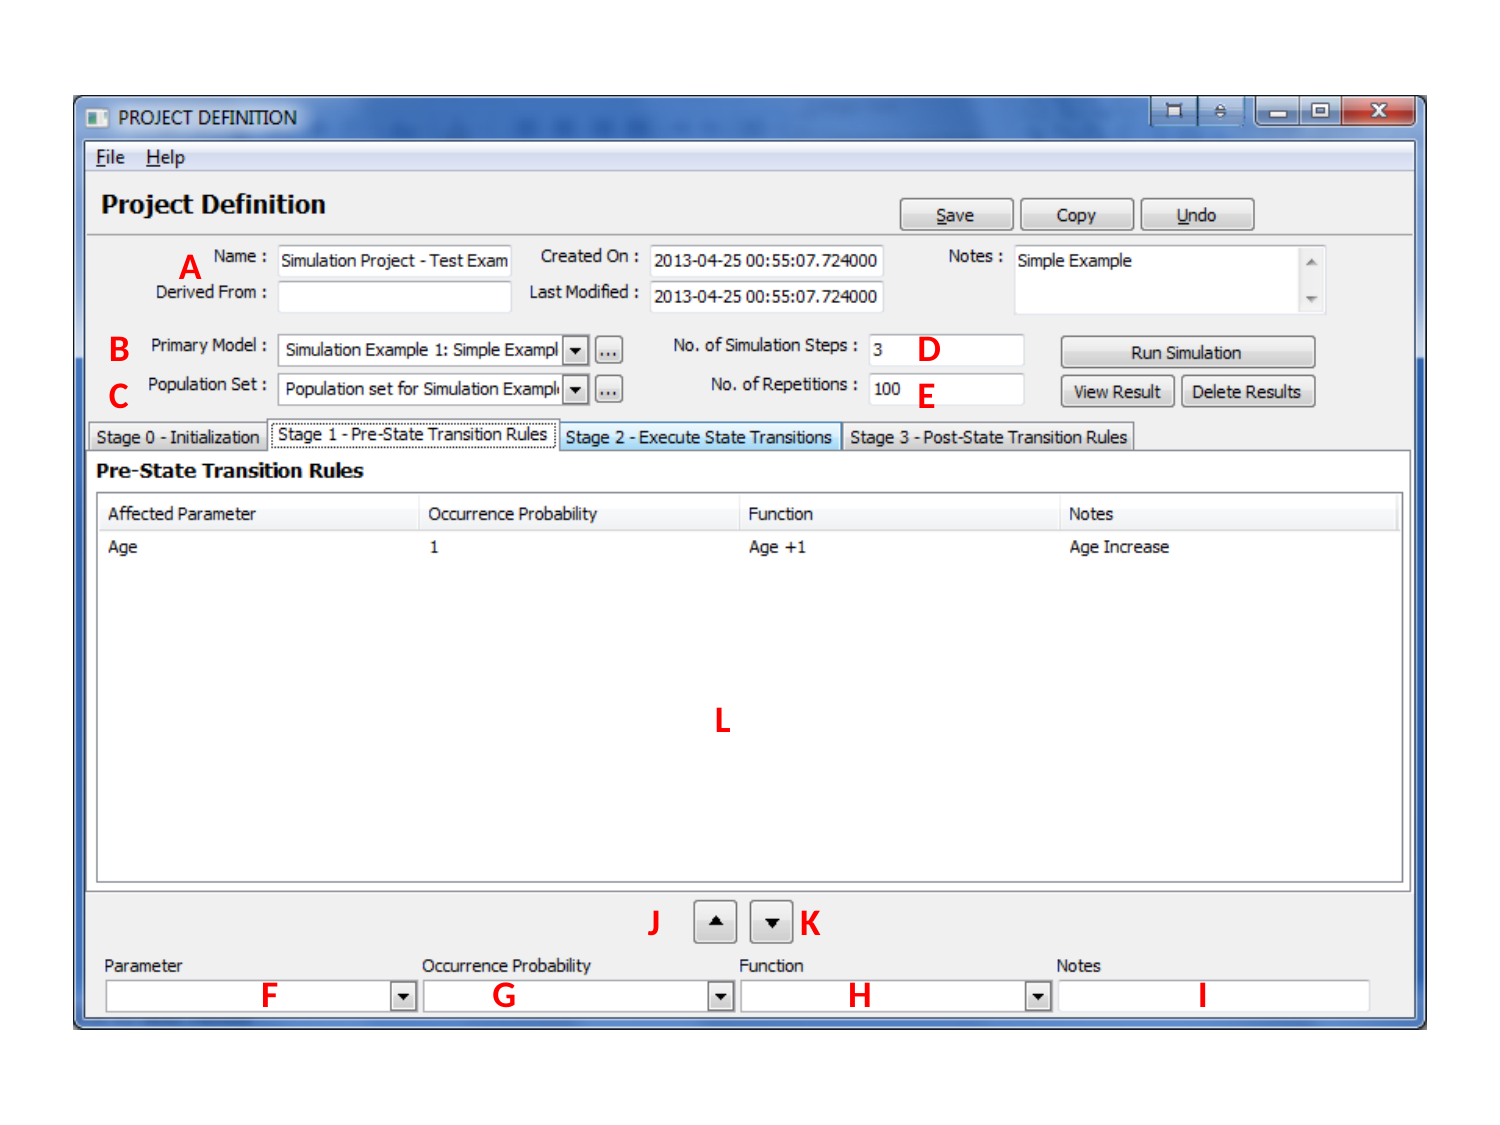

A
B
D
C
E
L
J
K
F
G
H
I